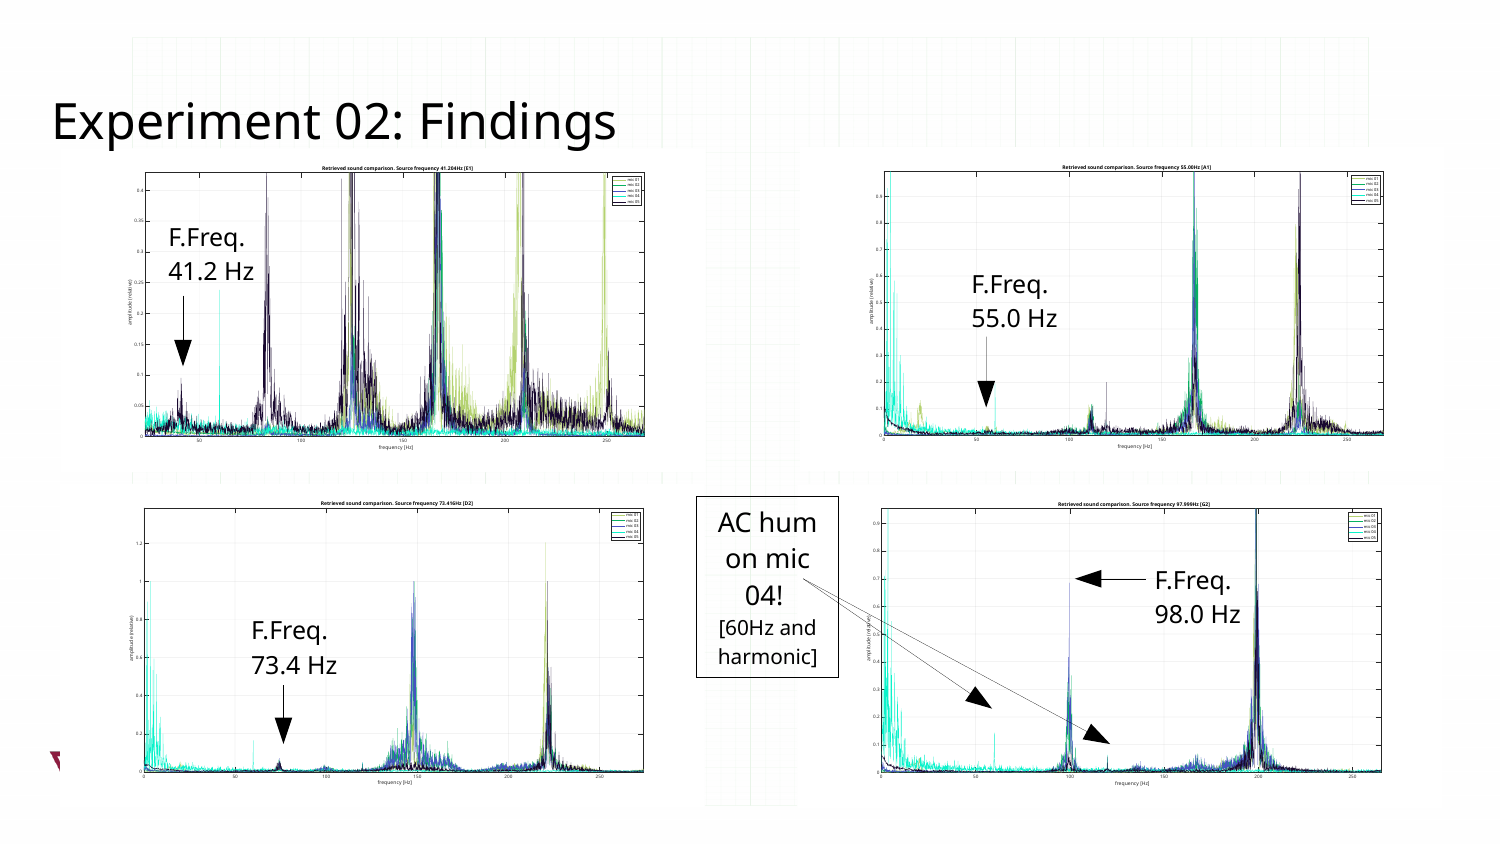

# Experiment 02: Findings
F.Freq. 41.2 Hz
F.Freq. 55.0 Hz
AC hum on mic 04!
[60Hz and harmonic]
F.Freq. 98.0 Hz
F.Freq. 73.4 Hz